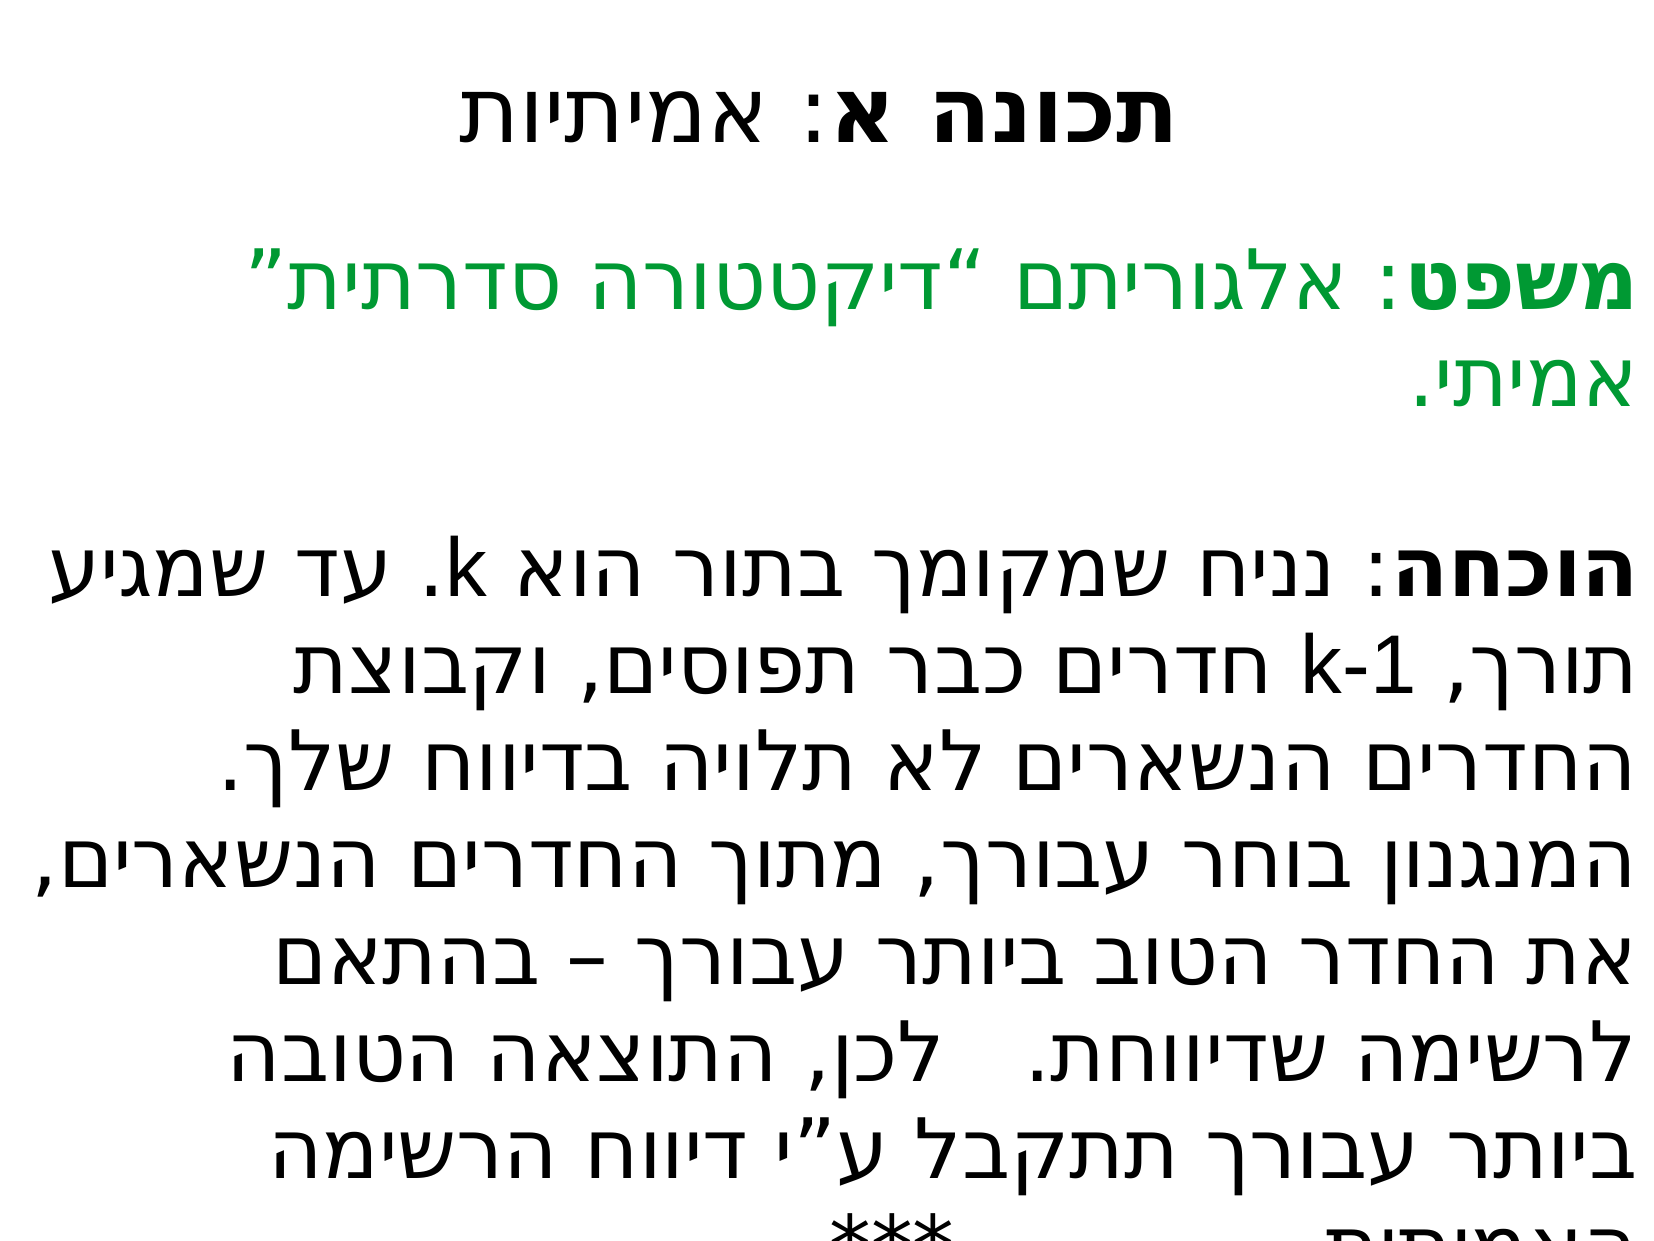

# תכונה א: אמיתיות
משפט: אלגוריתם “דיקטטורה סדרתית” אמיתי.
הוכחה: נניח שמקומך בתור הוא k. עד שמגיע תורך, k-1 חדרים כבר תפוסים, וקבוצת החדרים הנשארים לא תלויה בדיווח שלך.
המנגנון בוחר עבורך, מתוך החדרים הנשארים, את החדר הטוב ביותר עבורך – בהתאם לרשימה שדיווחת. לכן, התוצאה הטובה ביותר עבורך תתקבל ע”י דיווח הרשימה האמיתית. ***